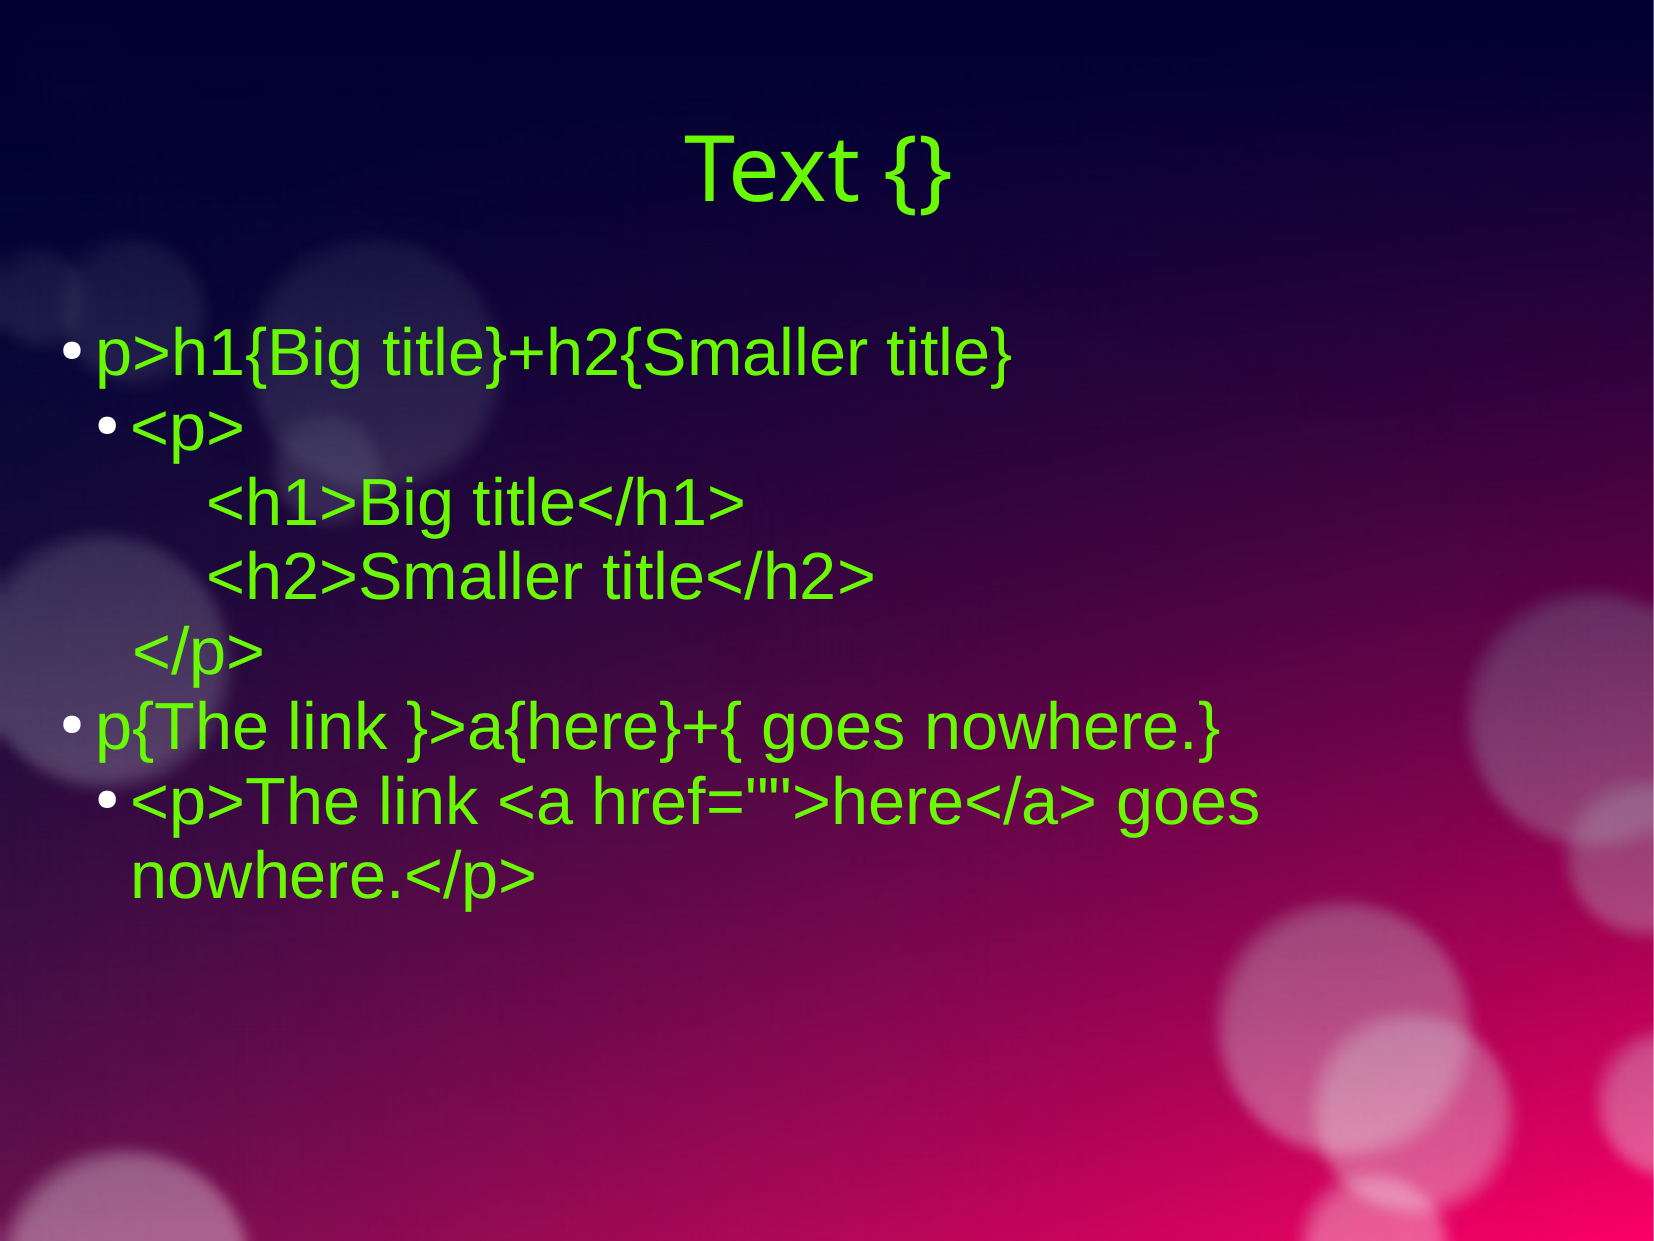

# Text {}
p>h1{Big title}+h2{Smaller title}
<p>
 <h1>Big title</h1>
 <h2>Smaller title</h2>
 </p>
p{The link }>a{here}+{ goes nowhere.}
<p>The link <a href="">here</a> goes nowhere.</p>